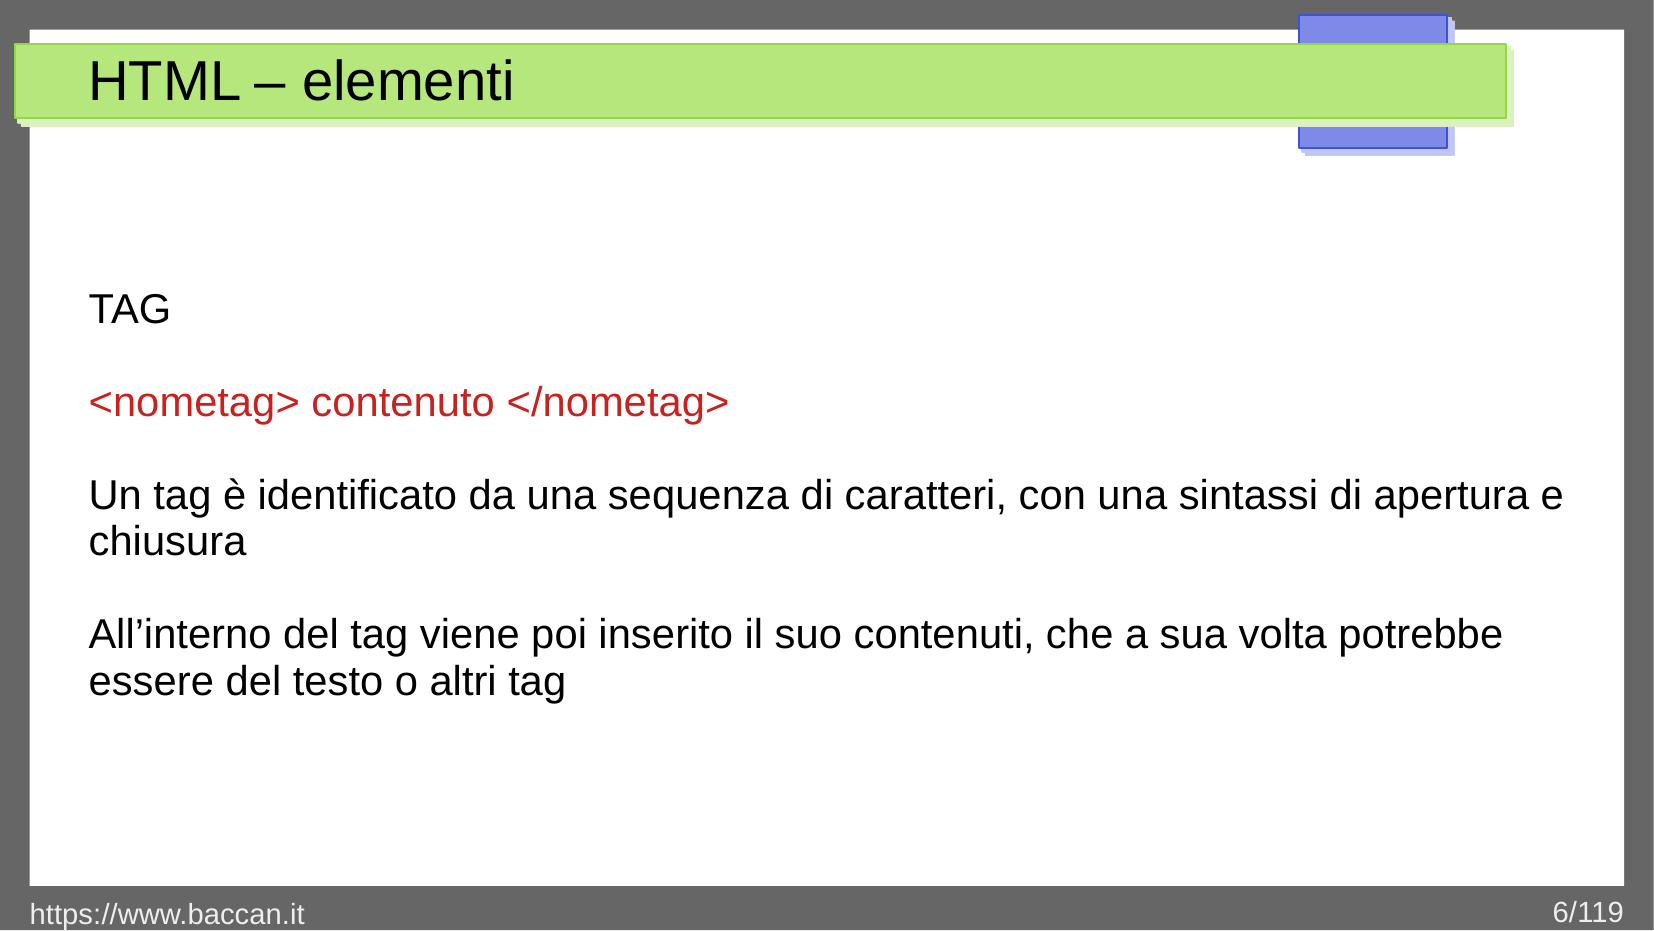

# HTML – elementi
TAG
<nometag> contenuto </nometag>
Un tag è identificato da una sequenza di caratteri, con una sintassi di apertura e chiusura
All’interno del tag viene poi inserito il suo contenuti, che a sua volta potrebbe essere del testo o altri tag
6
https://www.baccan.it